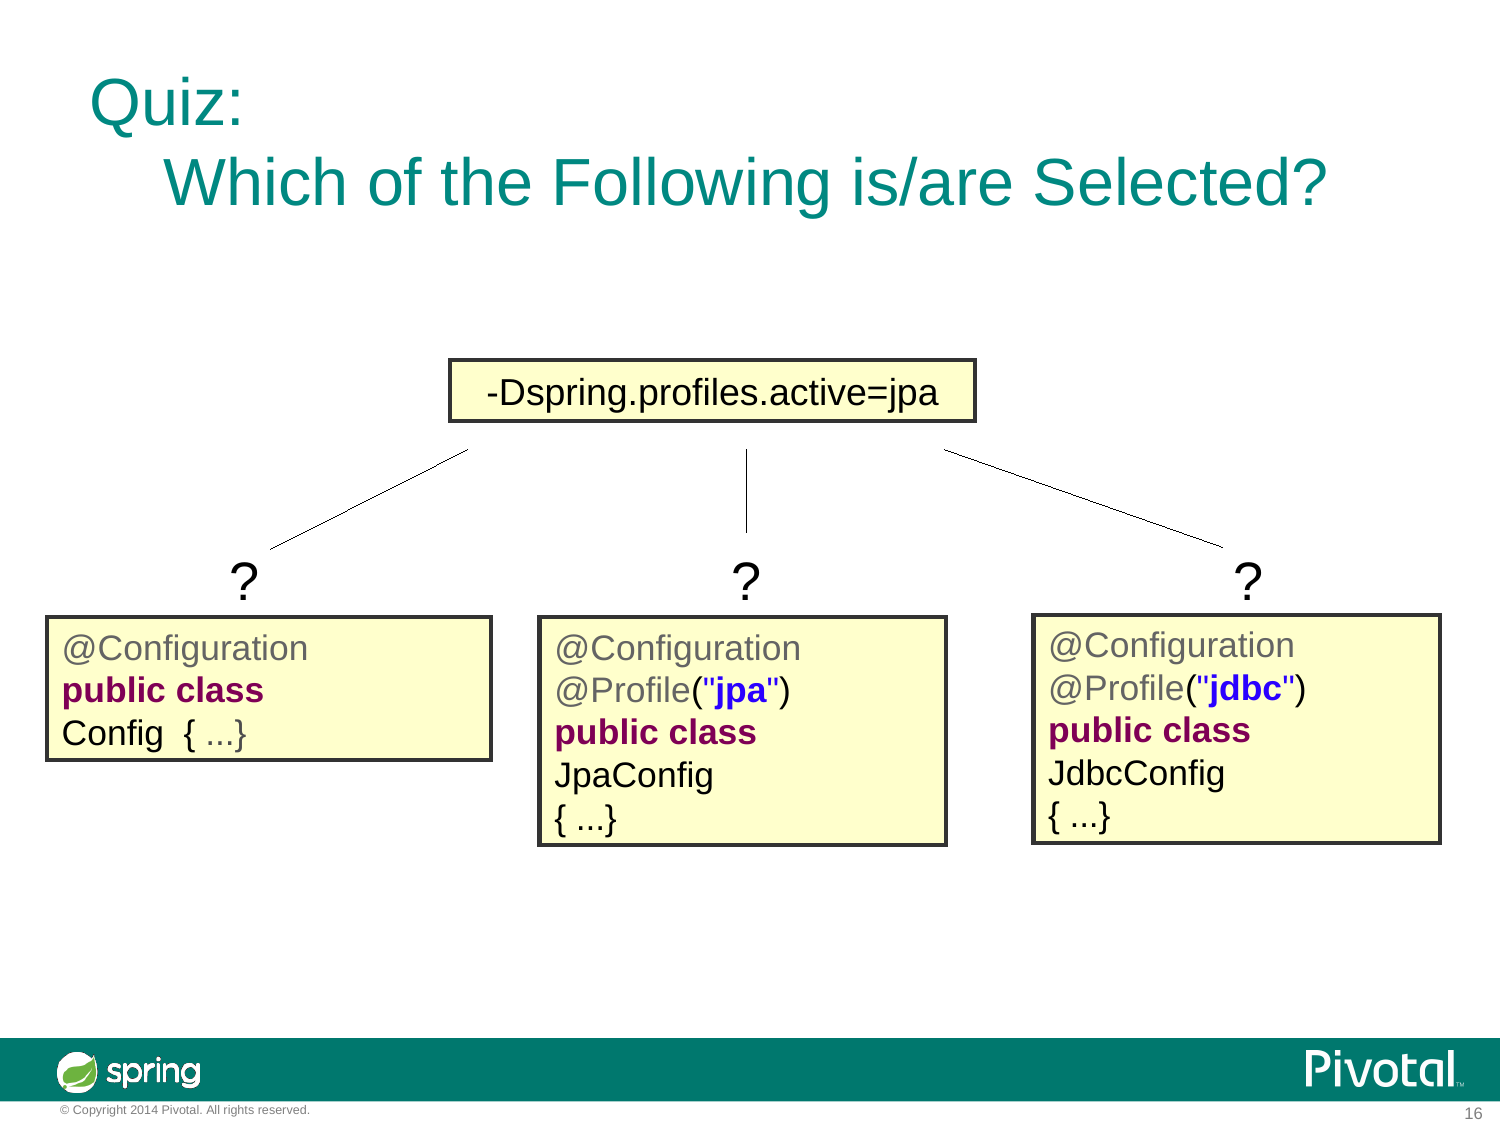

# Quiz: Which of the Following is/are Selected?
-Dspring.profiles.active=jpa
?
?
?
@Configuration
@Profile("jdbc")
public class
JdbcConfig
{ ...}
@Configuration
@Profile("jpa")
public class
JpaConfig
{ ...}
@Configuration
public class
Config { ...}